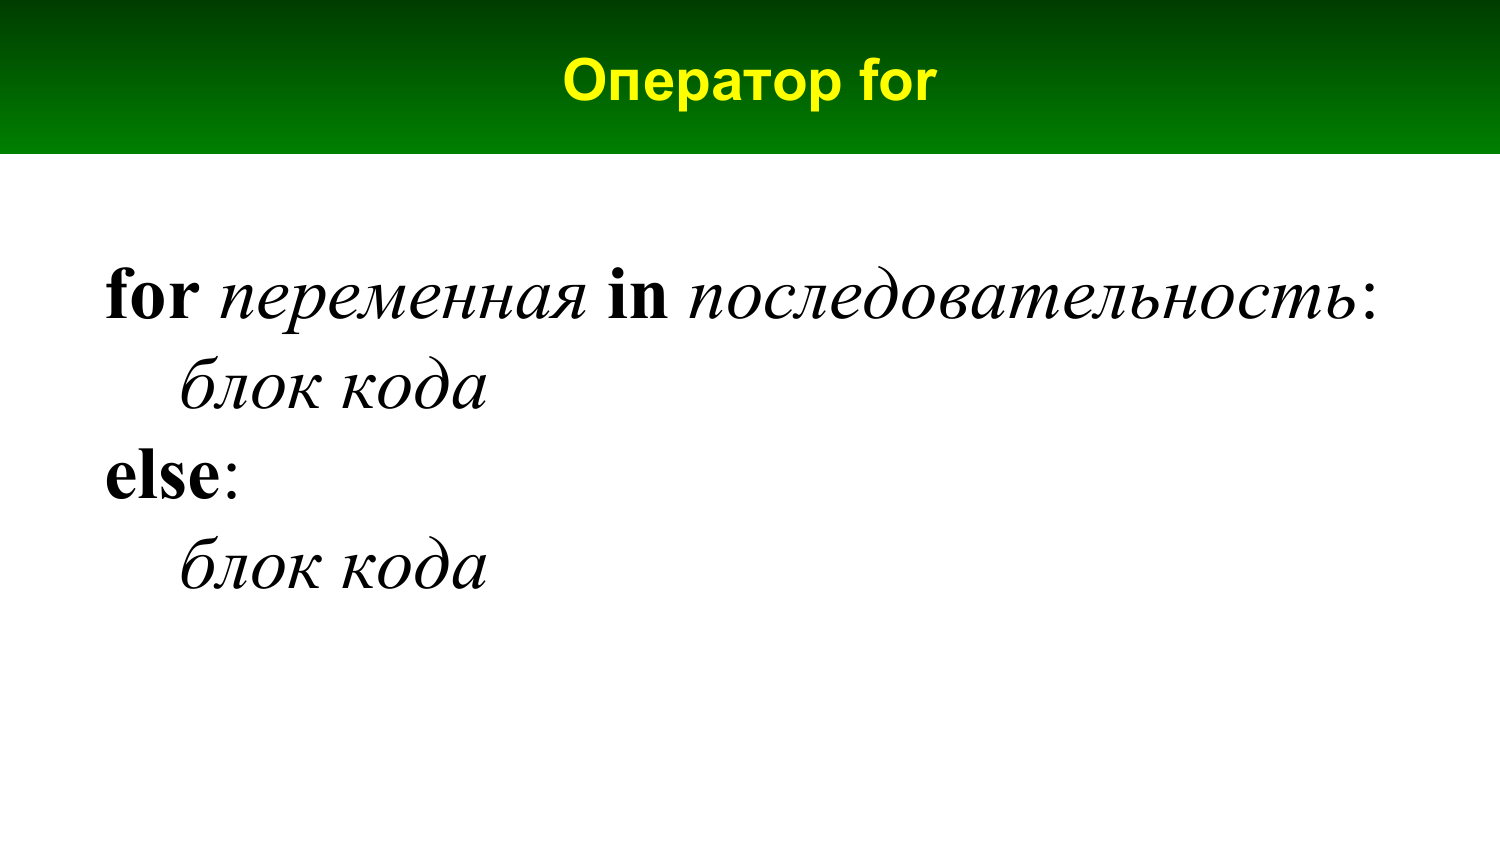

# Оператор for
for переменная in последовательность:
 блок кода
else:
 блок кода